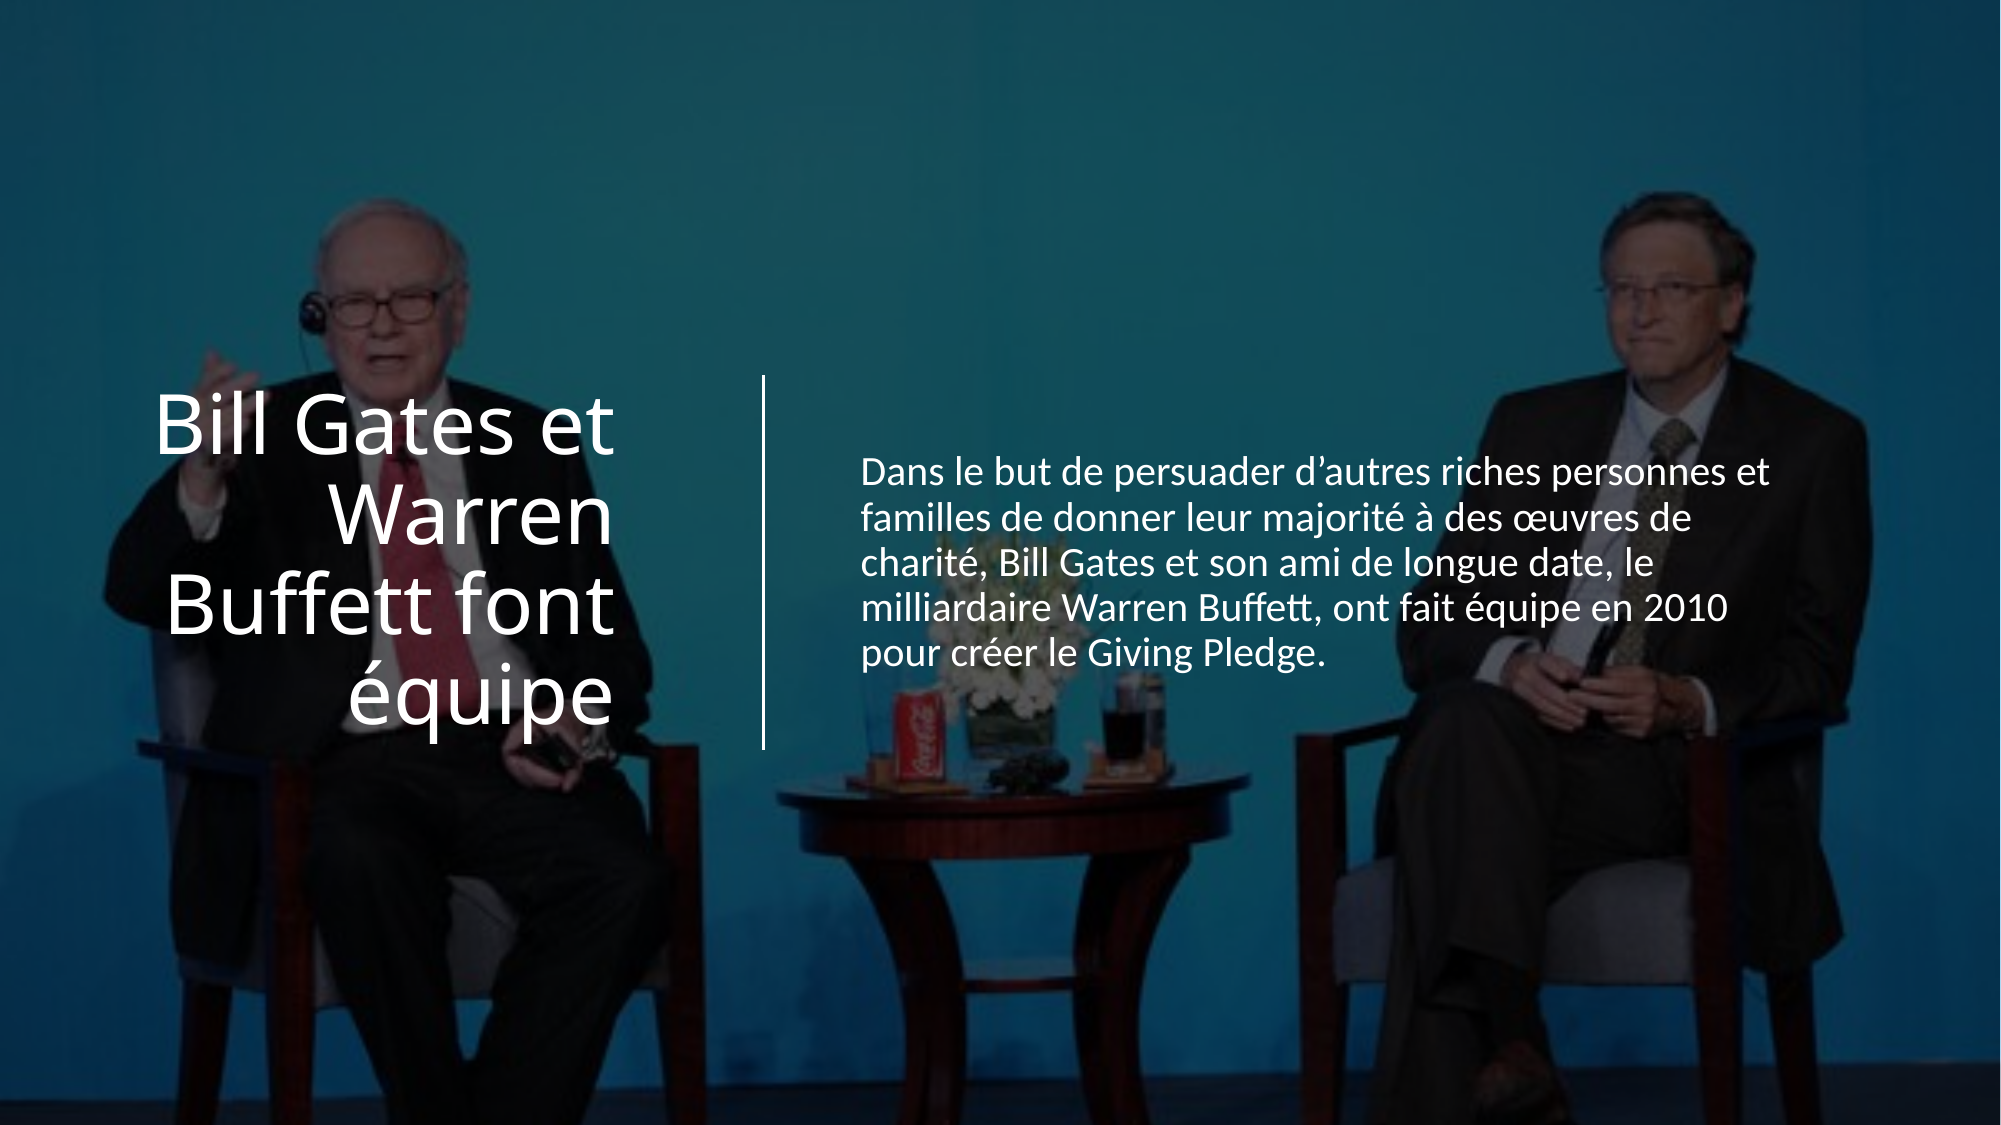

# Bill Gates et Warren Buffett font équipe
Dans le but de persuader d’autres riches personnes et familles de donner leur majorité à des œuvres de charité, Bill Gates et son ami de longue date, le milliardaire Warren Buffett, ont fait équipe en 2010 pour créer le Giving Pledge.